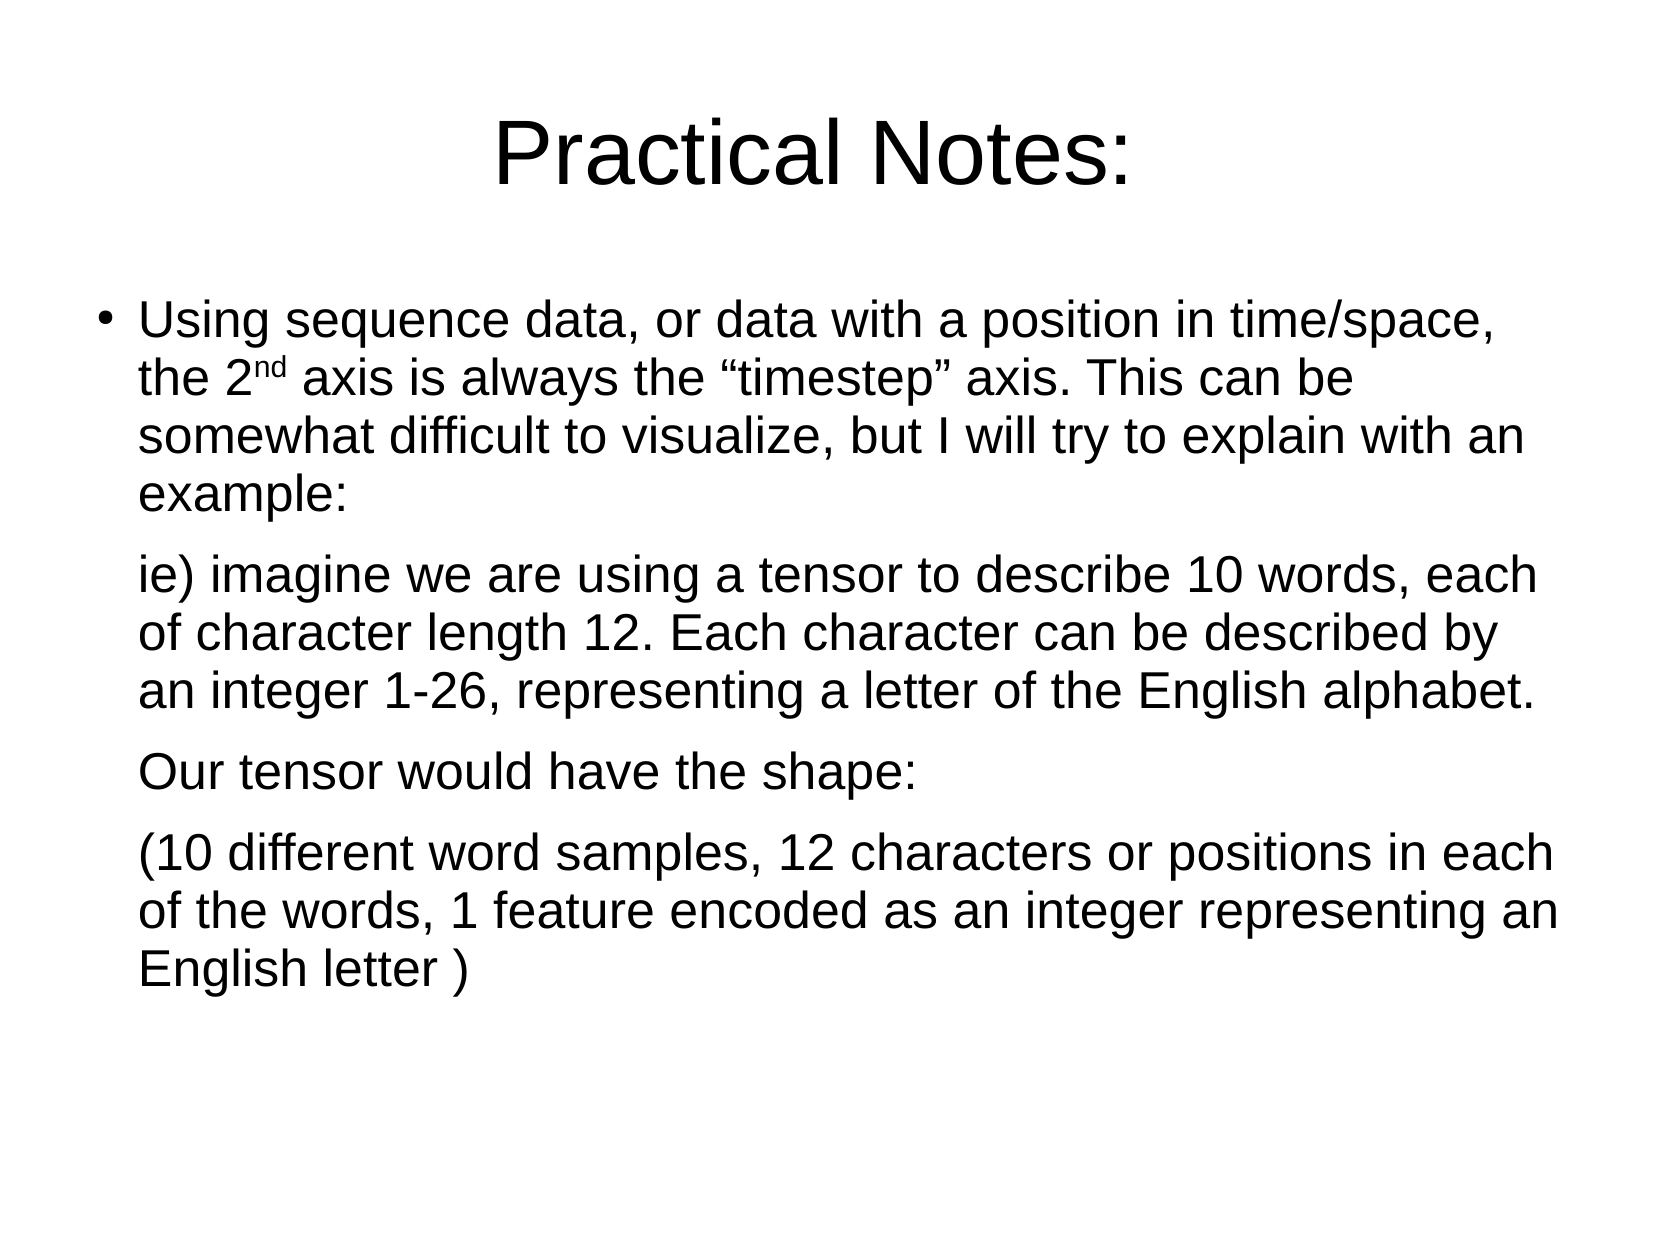

# Practical Notes:
Using sequence data, or data with a position in time/space, the 2nd axis is always the “timestep” axis. This can be somewhat difficult to visualize, but I will try to explain with an example:
ie) imagine we are using a tensor to describe 10 words, each of character length 12. Each character can be described by an integer 1-26, representing a letter of the English alphabet.
Our tensor would have the shape:
(10 different word samples, 12 characters or positions in each of the words, 1 feature encoded as an integer representing an English letter )